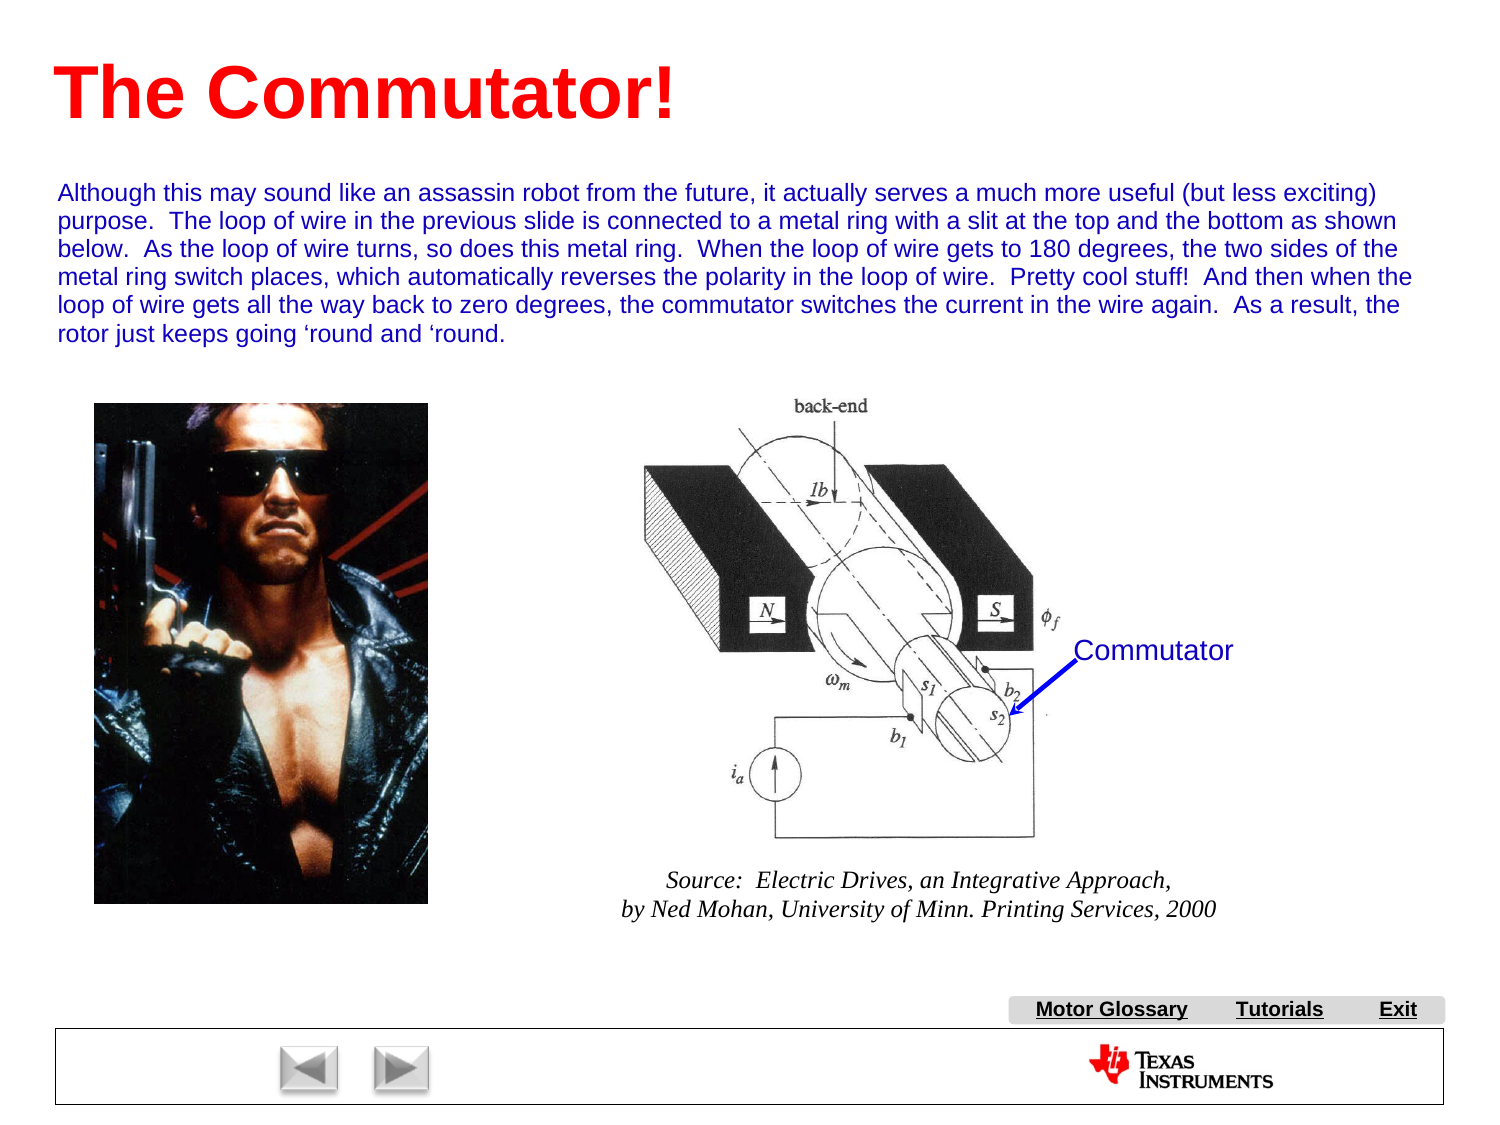

# The Commutator!
Although this may sound like an assassin robot from the future, it actually serves a much more useful (but less exciting) purpose. The loop of wire in the previous slide is connected to a metal ring with a slit at the top and the bottom as shown below. As the loop of wire turns, so does this metal ring. When the loop of wire gets to 180 degrees, the two sides of the metal ring switch places, which automatically reverses the polarity in the loop of wire. Pretty cool stuff! And then when the loop of wire gets all the way back to zero degrees, the commutator switches the current in the wire again. As a result, the rotor just keeps going ‘round and ‘round.
Commutator
Source: Electric Drives, an Integrative Approach,
by Ned Mohan, University of Minn. Printing Services, 2000